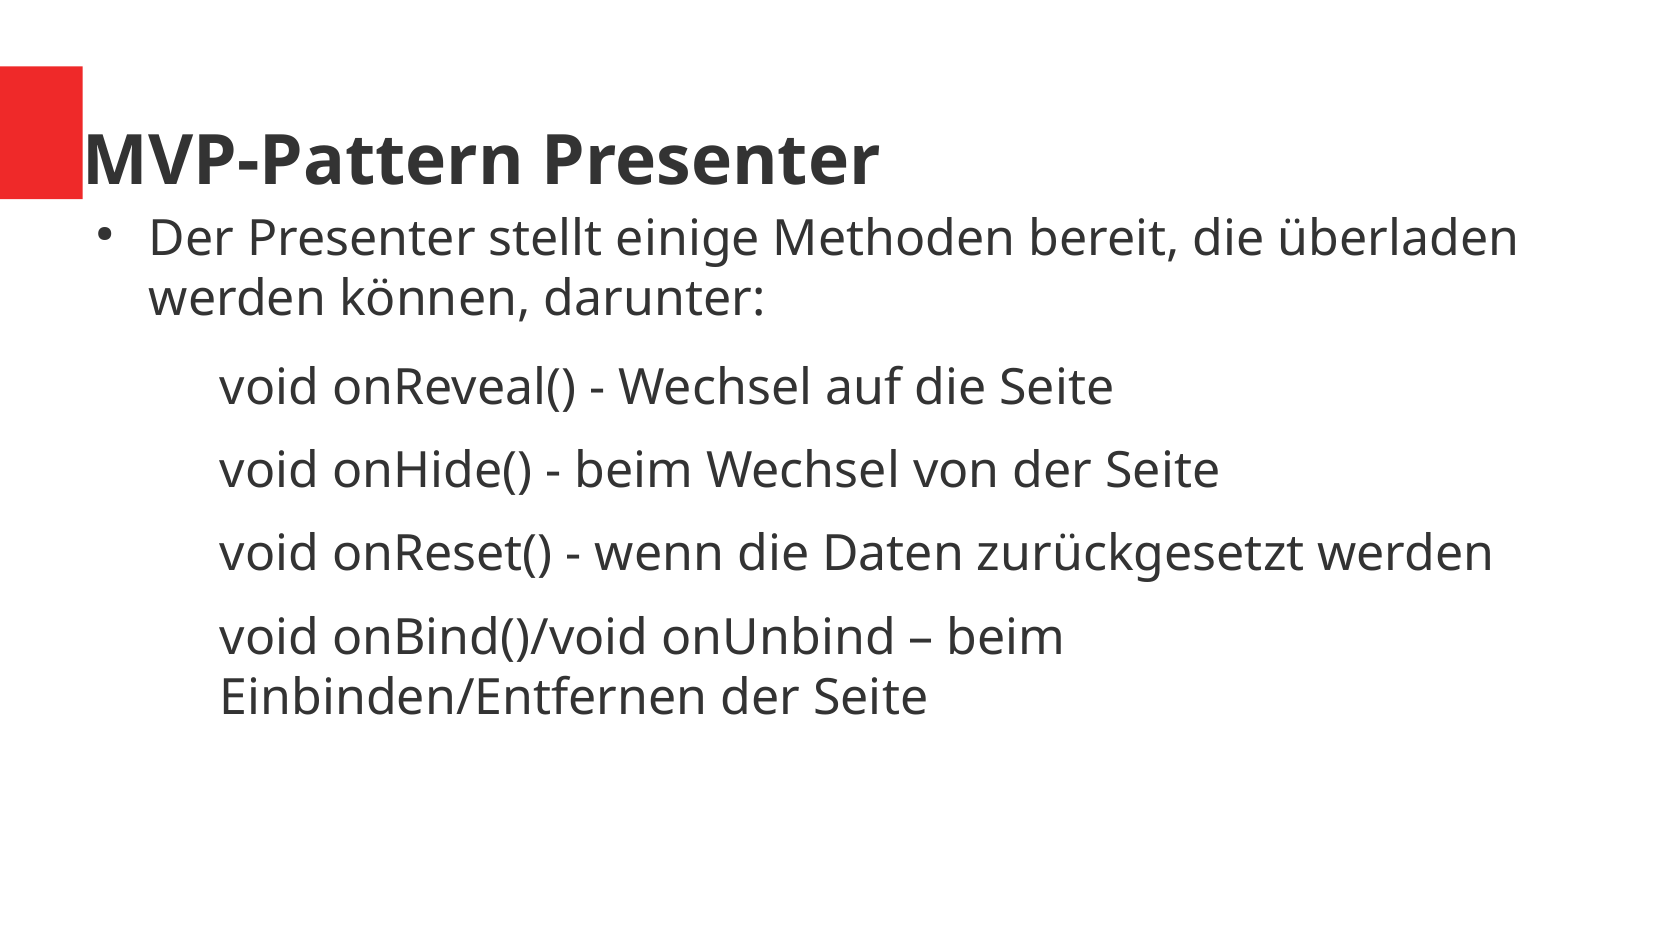

# MVP-Pattern Presenter
Der Presenter stellt einige Methoden bereit, die überladen werden können, darunter:
void onReveal() - Wechsel auf die Seite
void onHide() - beim Wechsel von der Seite
void onReset() - wenn die Daten zurückgesetzt werden
void onBind()/void onUnbind – beim Einbinden/Entfernen der Seite